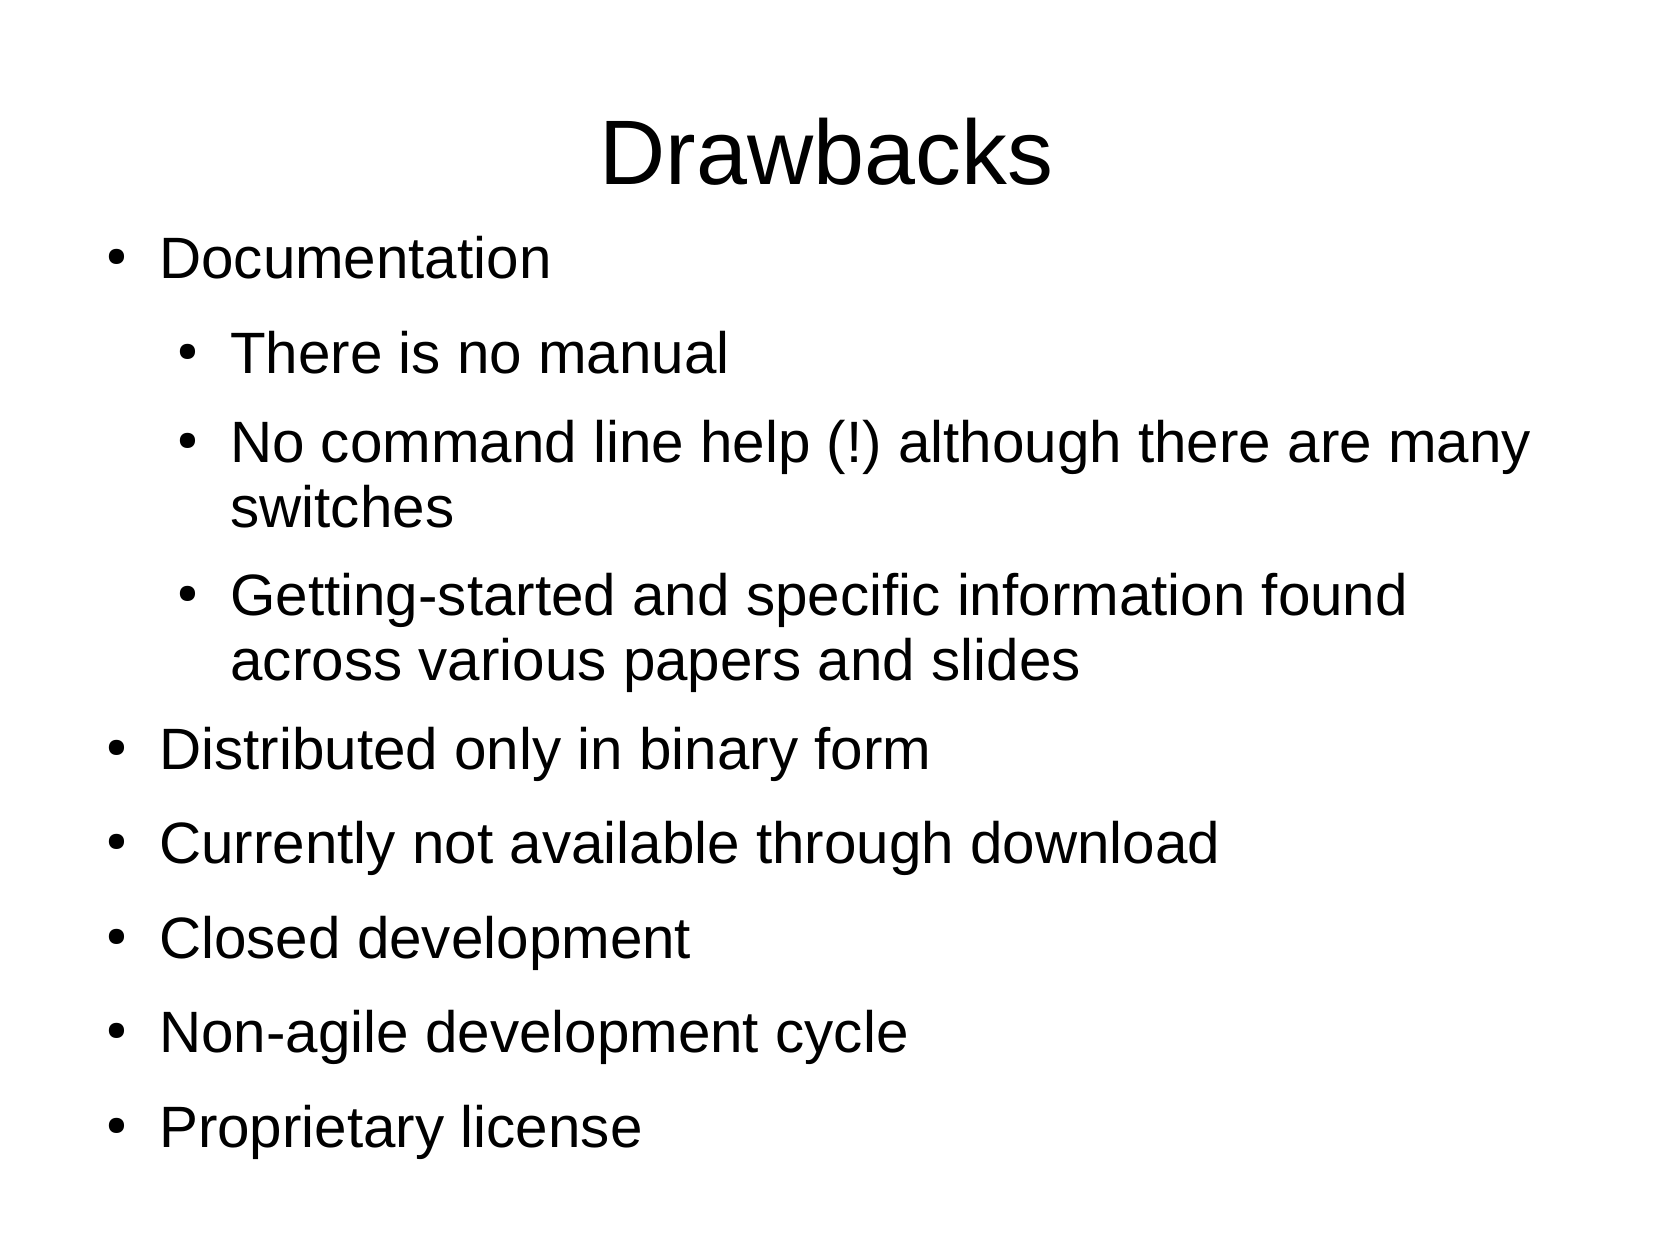

# Drawbacks
Documentation
There is no manual
No command line help (!) although there are many switches
Getting-started and specific information found across various papers and slides
Distributed only in binary form
Currently not available through download
Closed development
Non-agile development cycle
Proprietary license